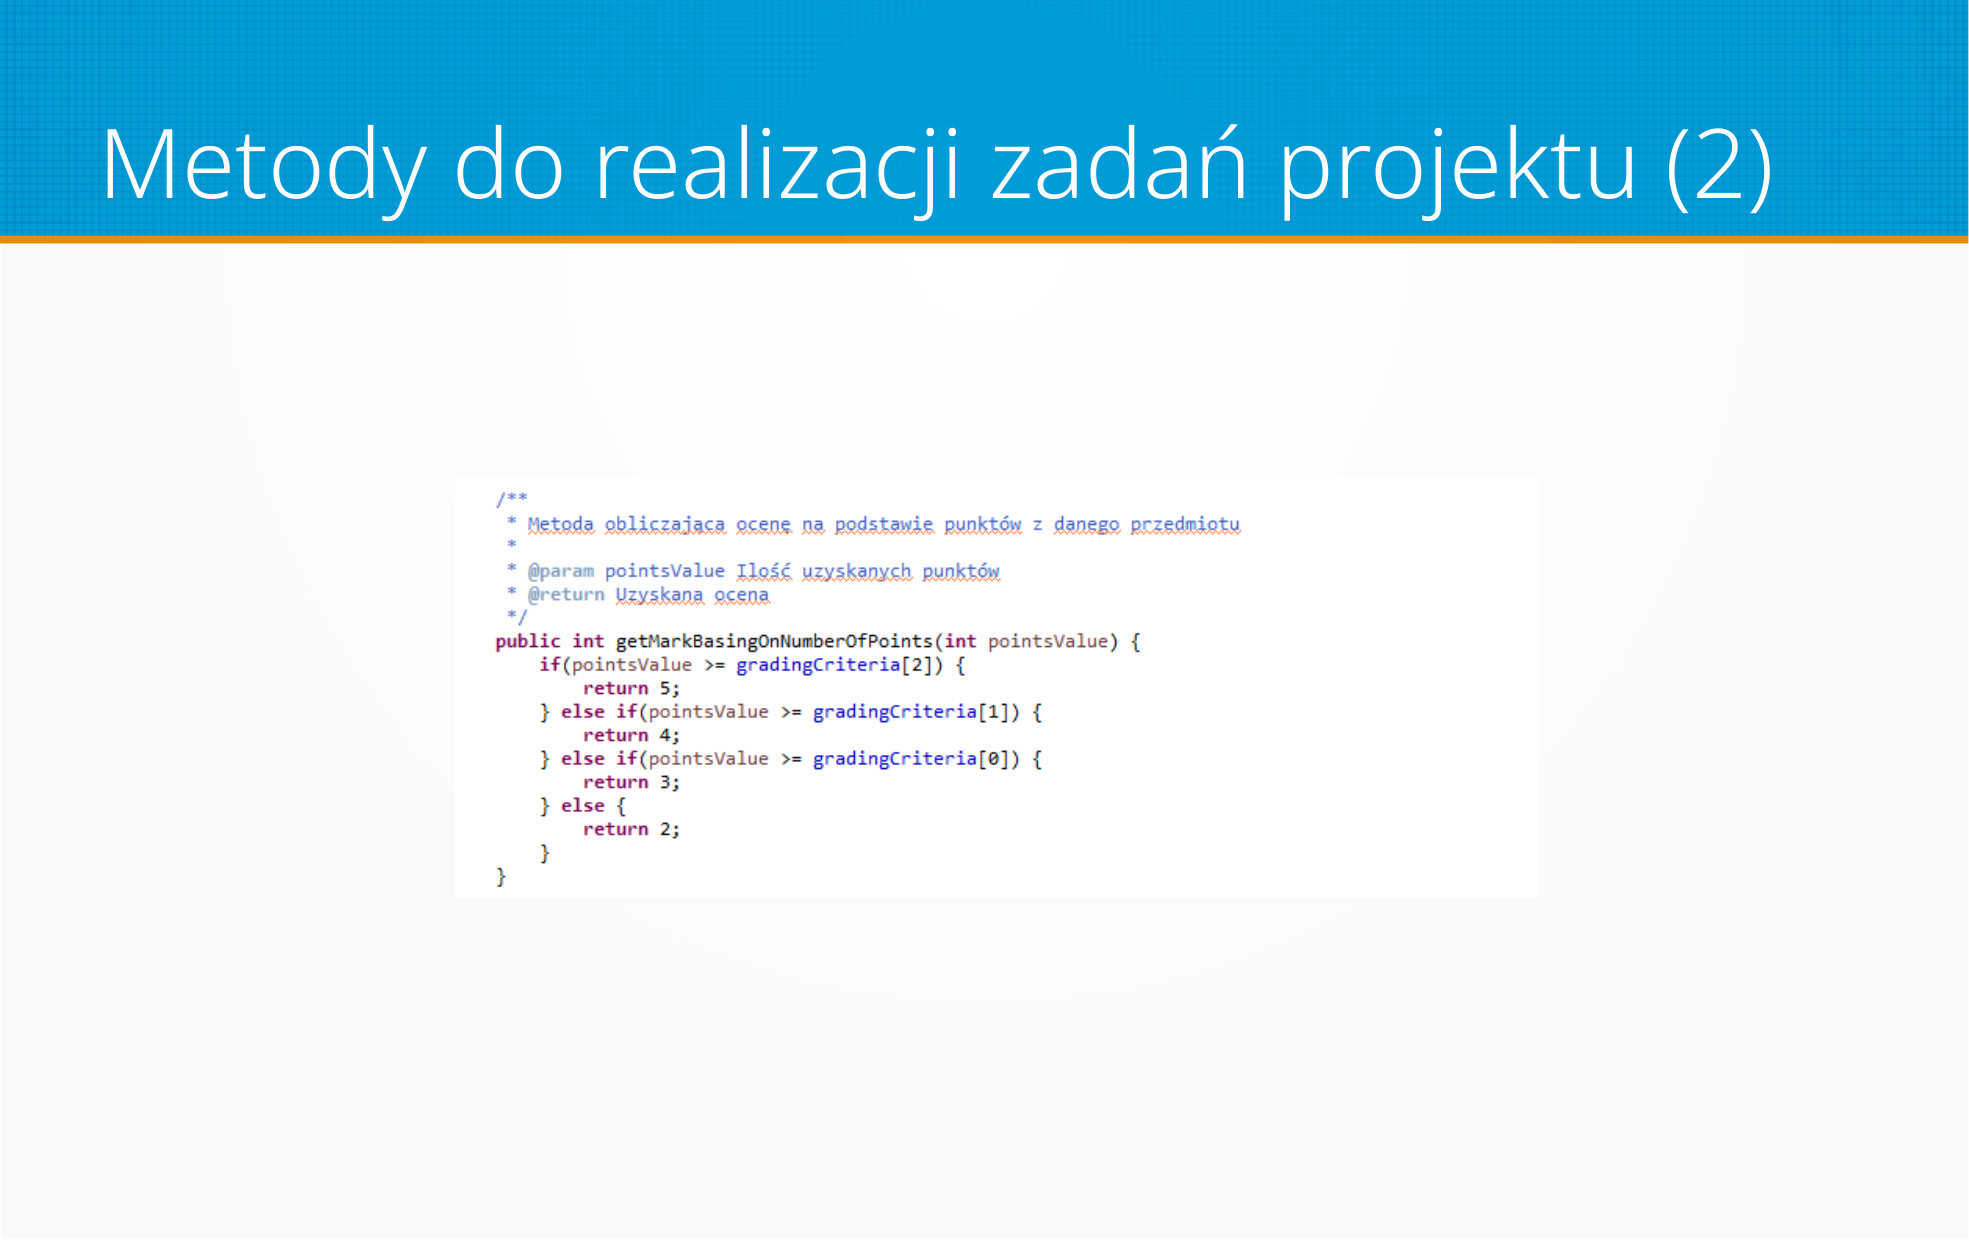

# Metody do realizacji zadań projektu (2)